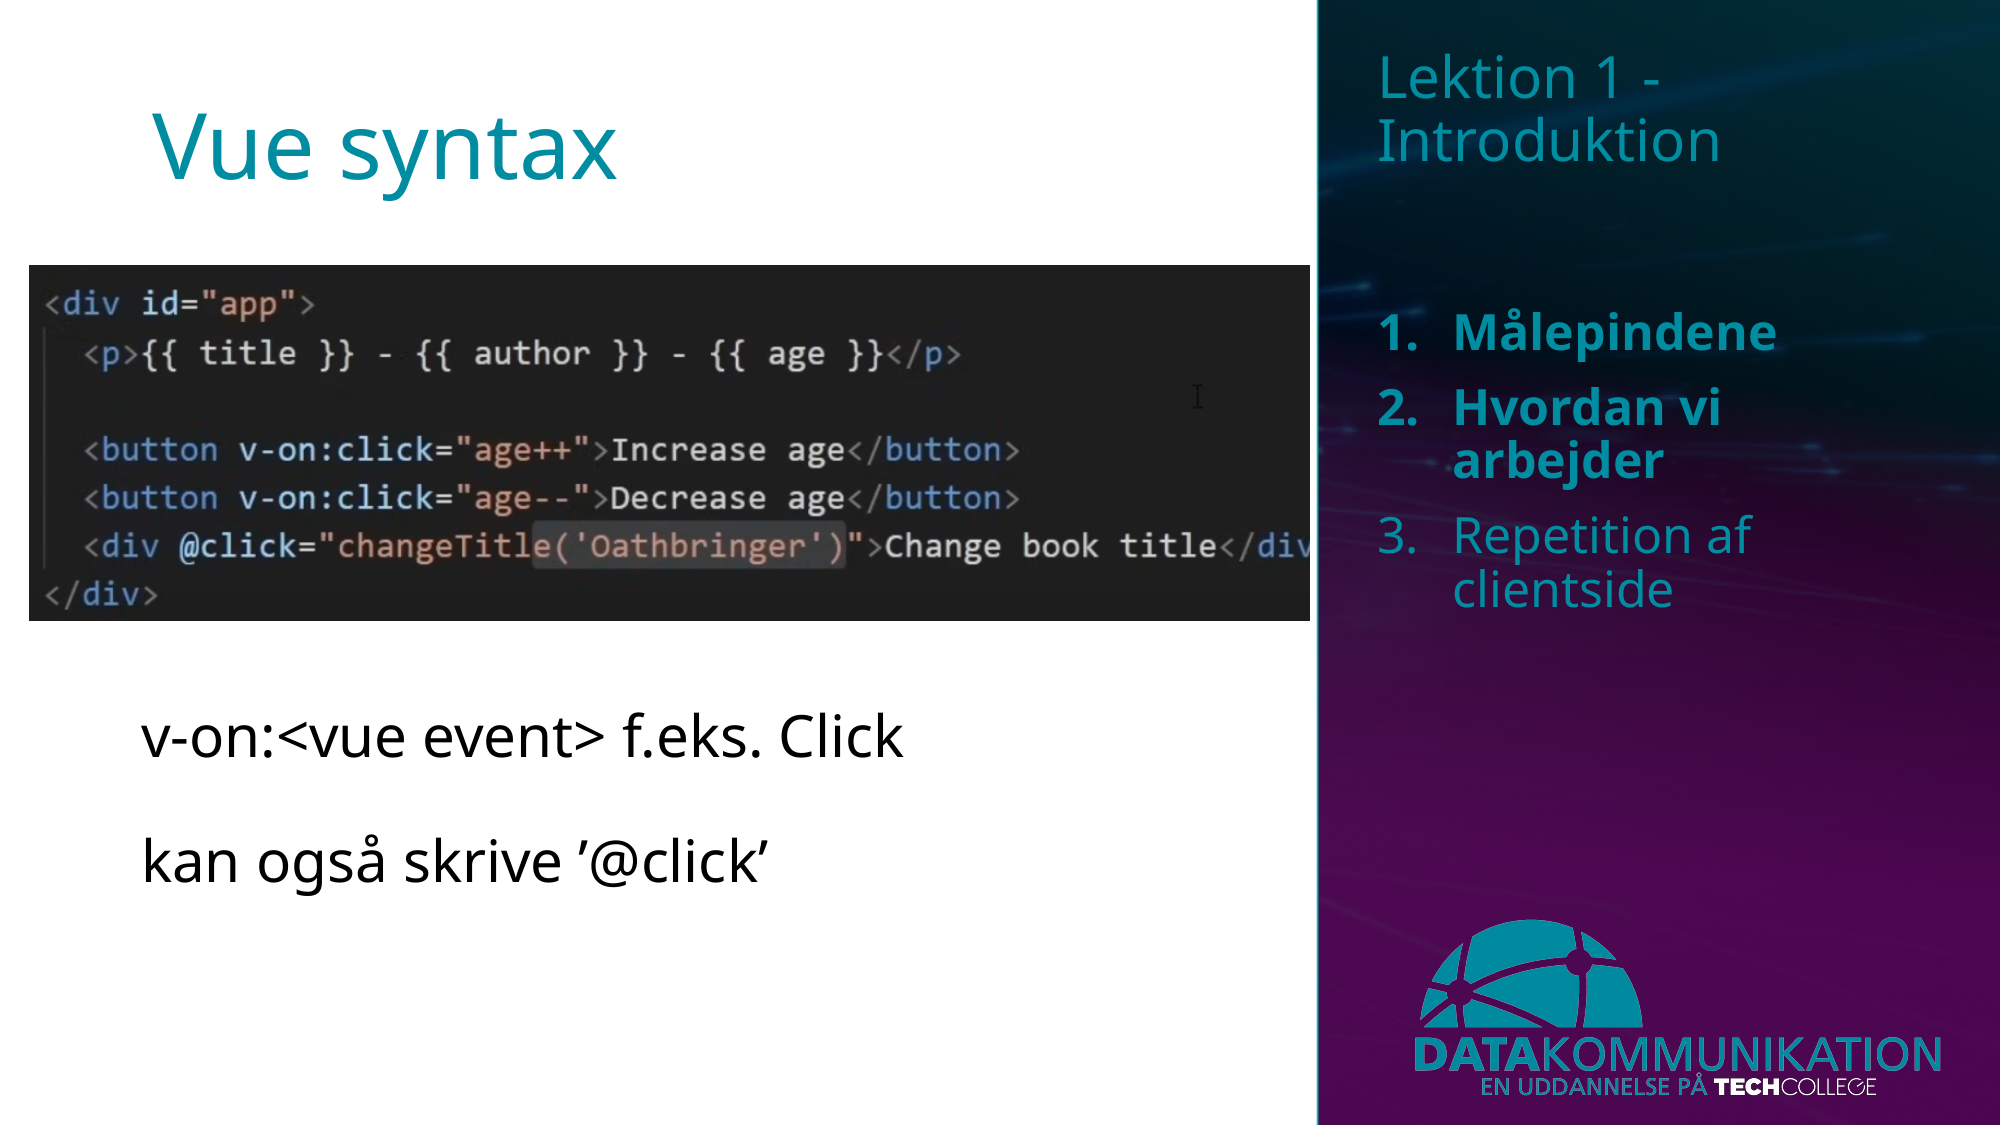

# Vue syntax
Lektion 1 - Introduktion
Målepindene
Hvordan vi arbejder
Repetition af clientside
v-on:<vue event> f.eks. Click
kan også skrive ’@click’